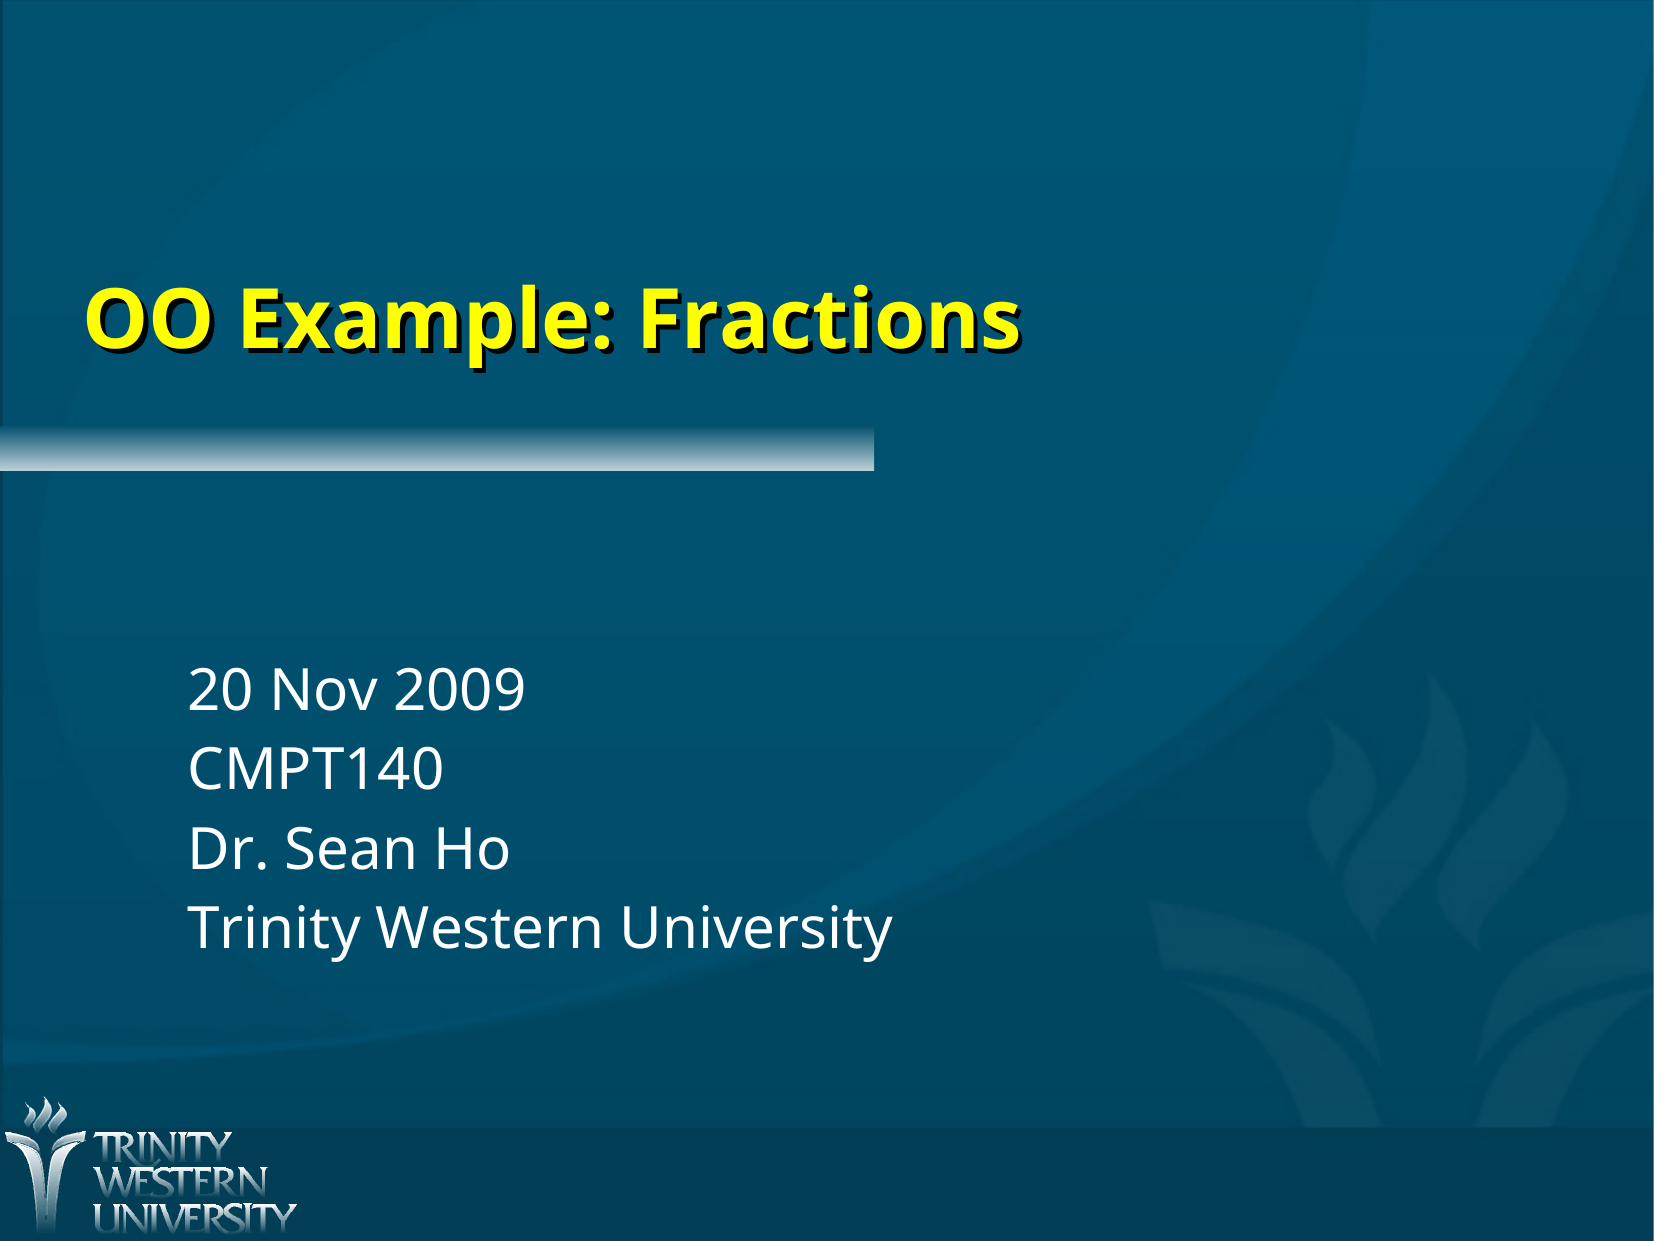

# OO Example: Fractions
20 Nov 2009
CMPT140
Dr. Sean Ho
Trinity Western University